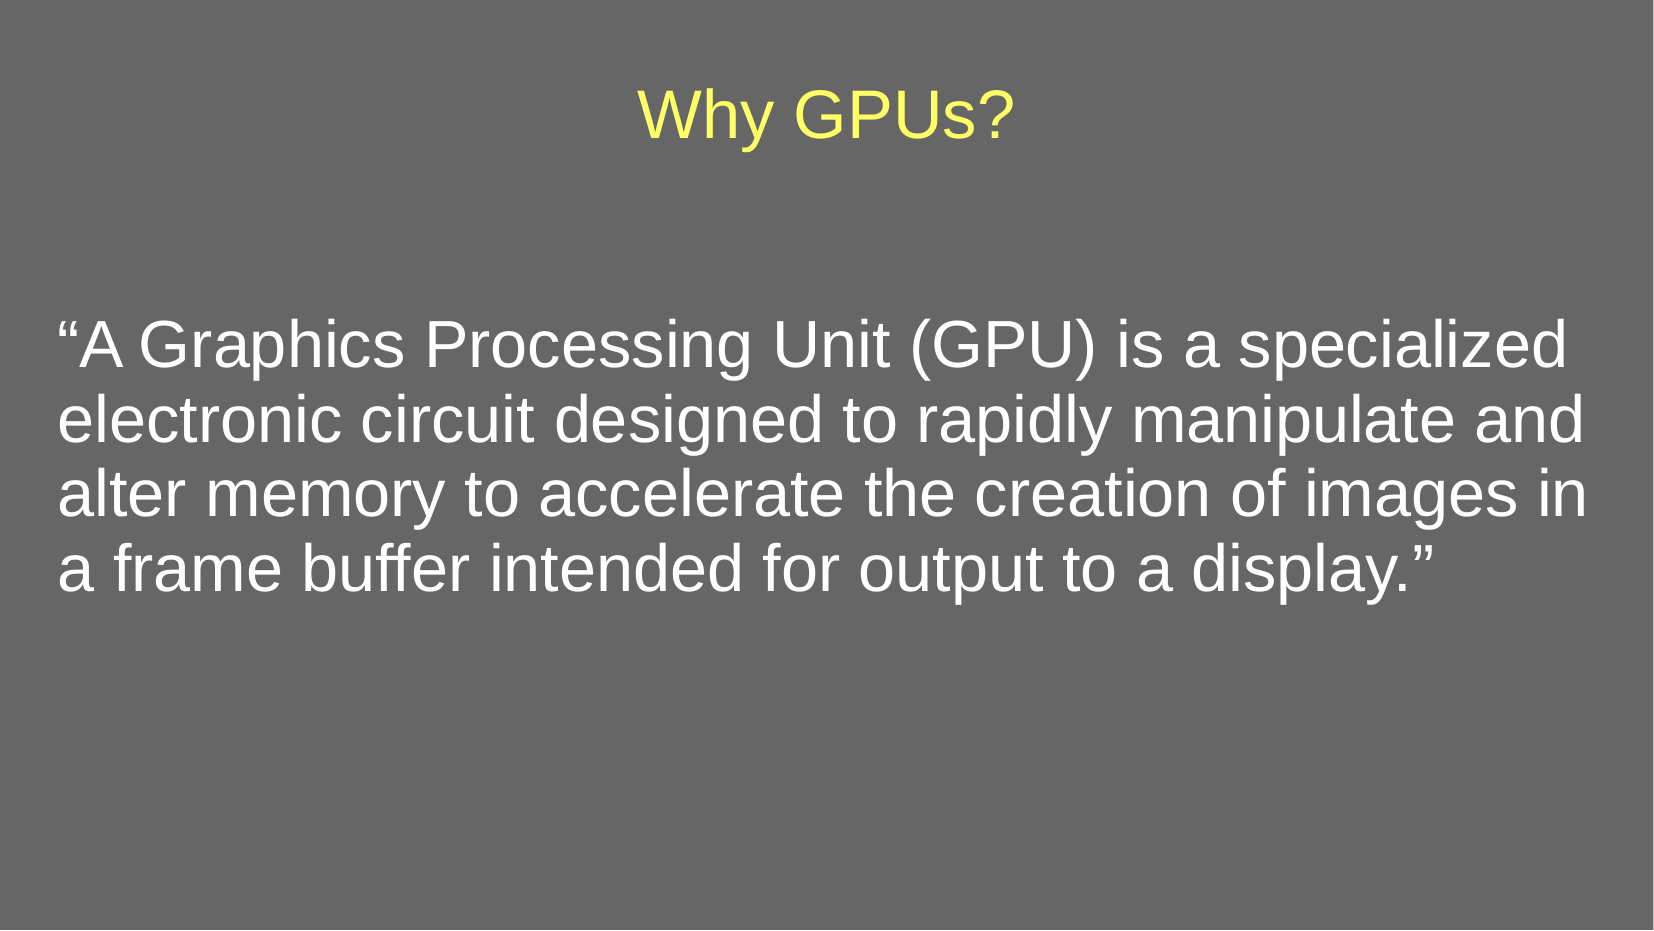

# Why GPUs?
“A Graphics Processing Unit (GPU) is a specialized electronic circuit designed to rapidly manipulate and alter memory to accelerate the creation of images in a frame buffer intended for output to a display.”